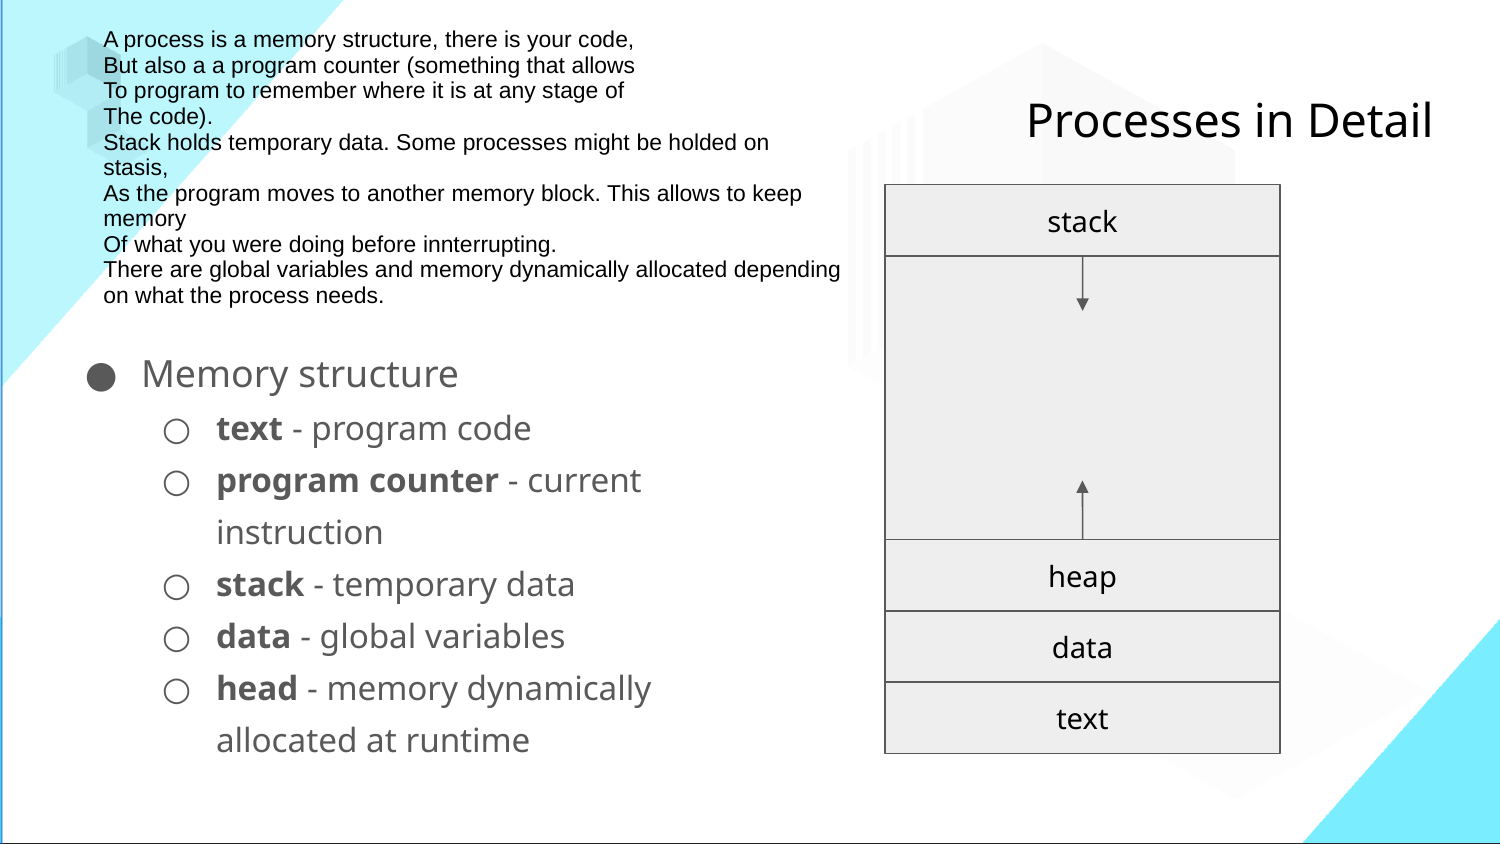

A process is a memory structure, there is your code,
But also a a program counter (something that allows
To program to remember where it is at any stage of
The code).
Stack holds temporary data. Some processes might be holded on stasis,
As the program moves to another memory block. This allows to keep memory
Of what you were doing before innterrupting.
There are global variables and memory dynamically allocated depending on what the process needs.
# Processes in Detail
stack
Memory structure
text - program code
program counter - current instruction
stack - temporary data
data - global variables
head - memory dynamically allocated at runtime
heap
data
text